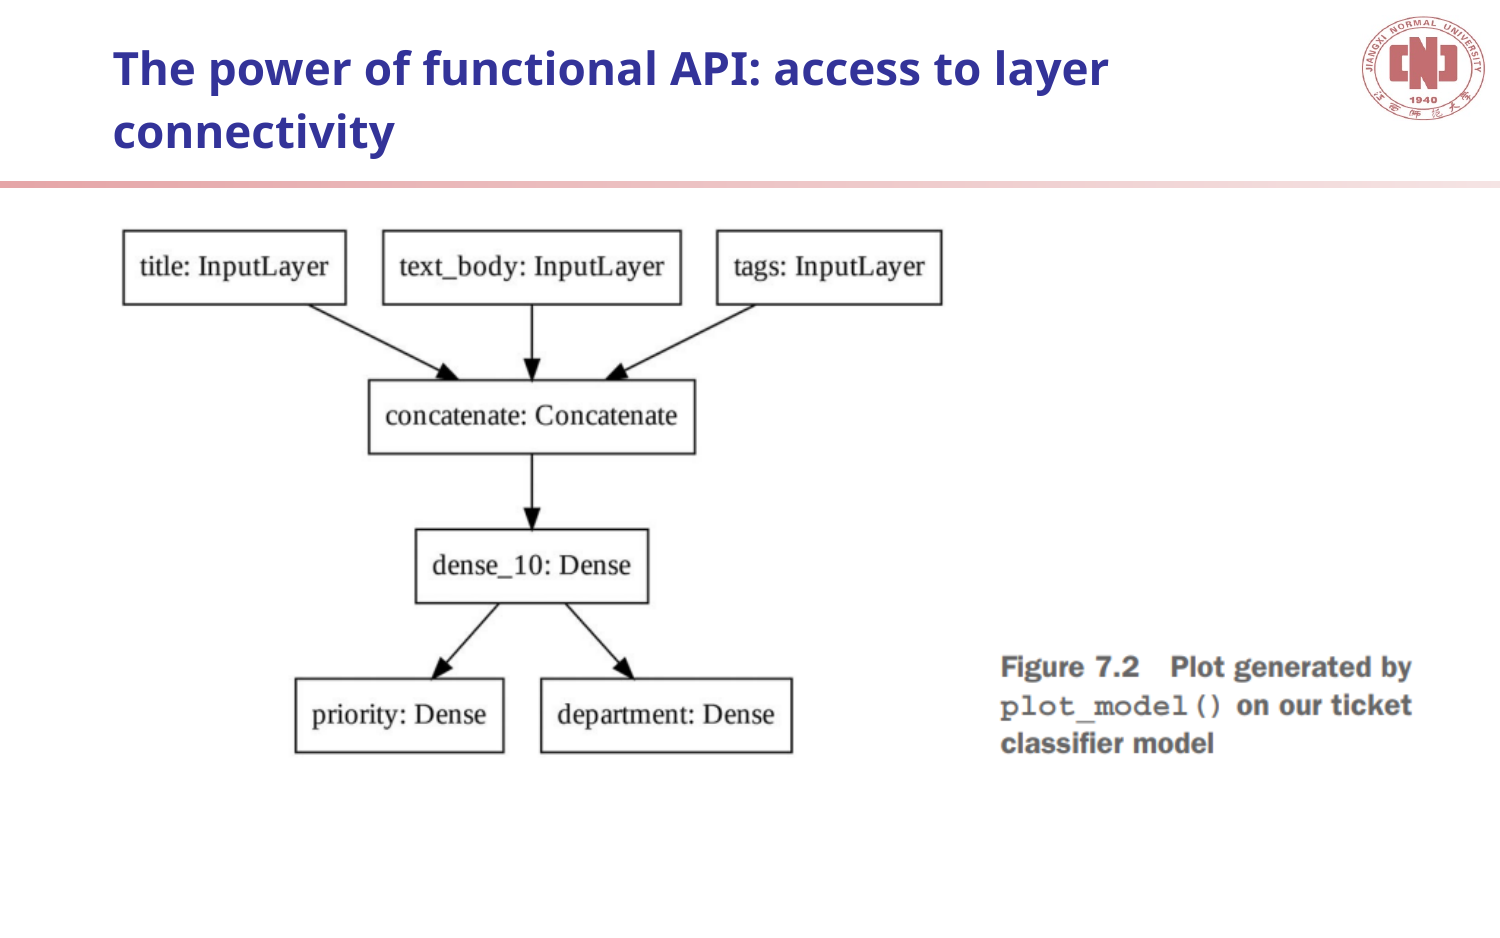

# The power of functional API: access to layer connectivity